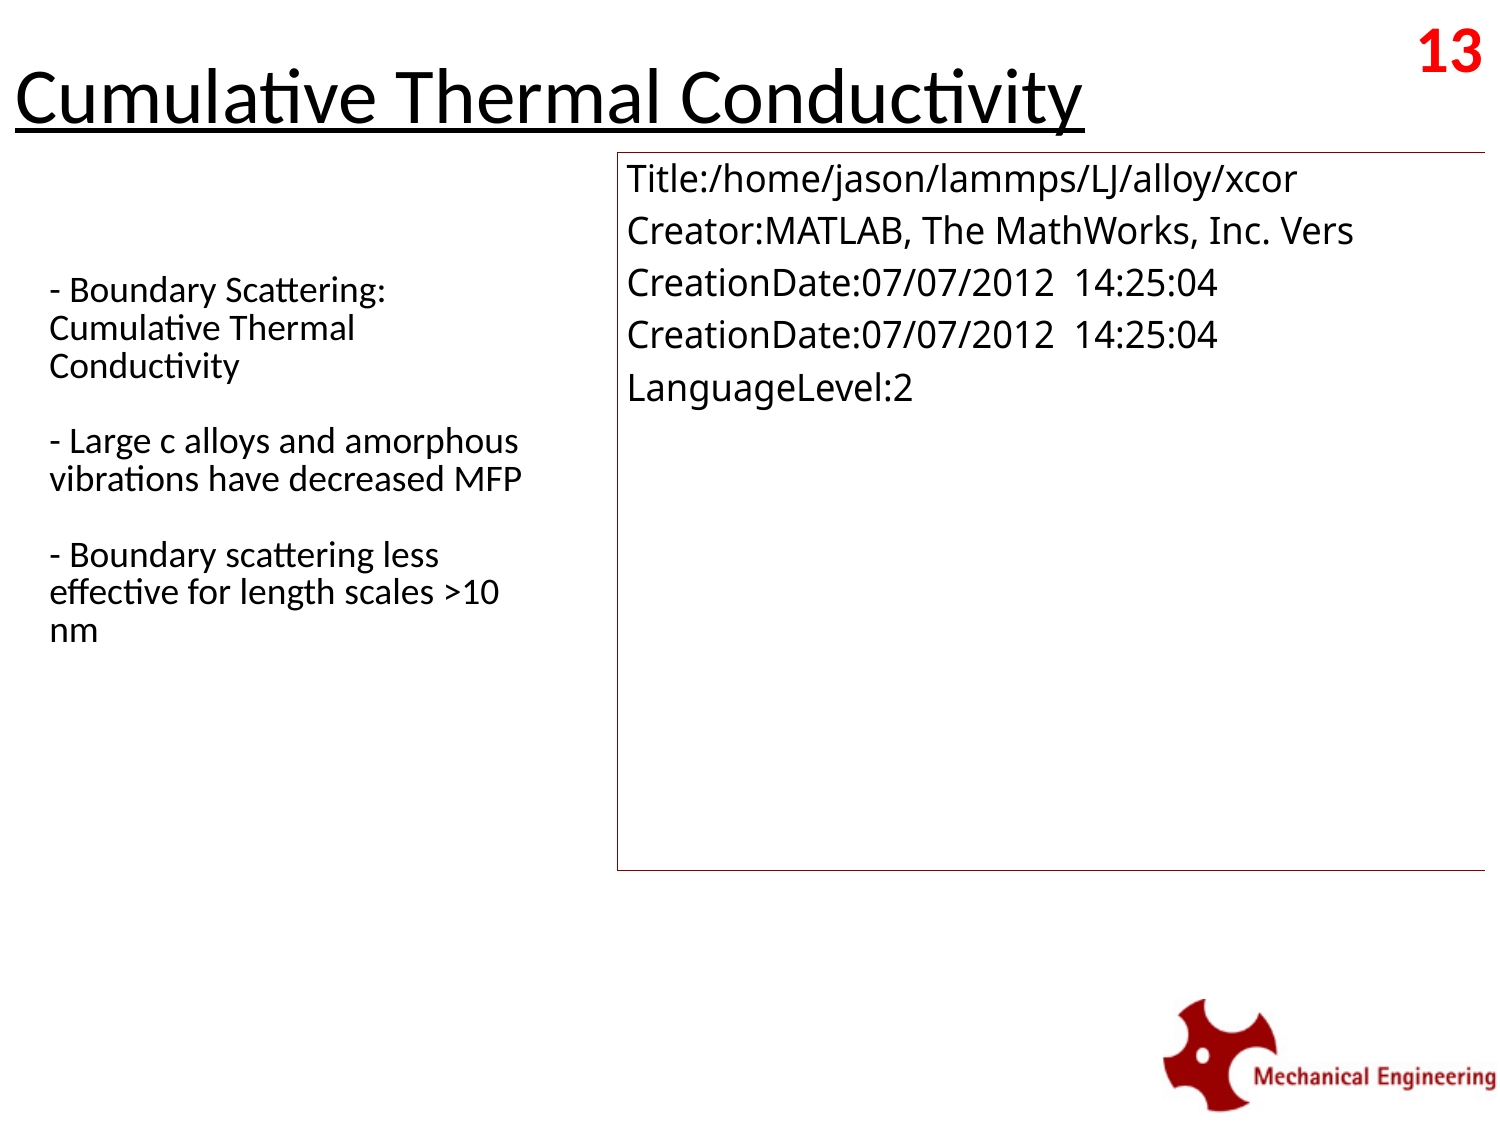

# Cumulative Thermal Conductivity
13
- Boundary Scattering:
Cumulative Thermal Conductivity
- Large c alloys and amorphous vibrations have decreased MFP
- Boundary scattering less effective for length scales >10 nm